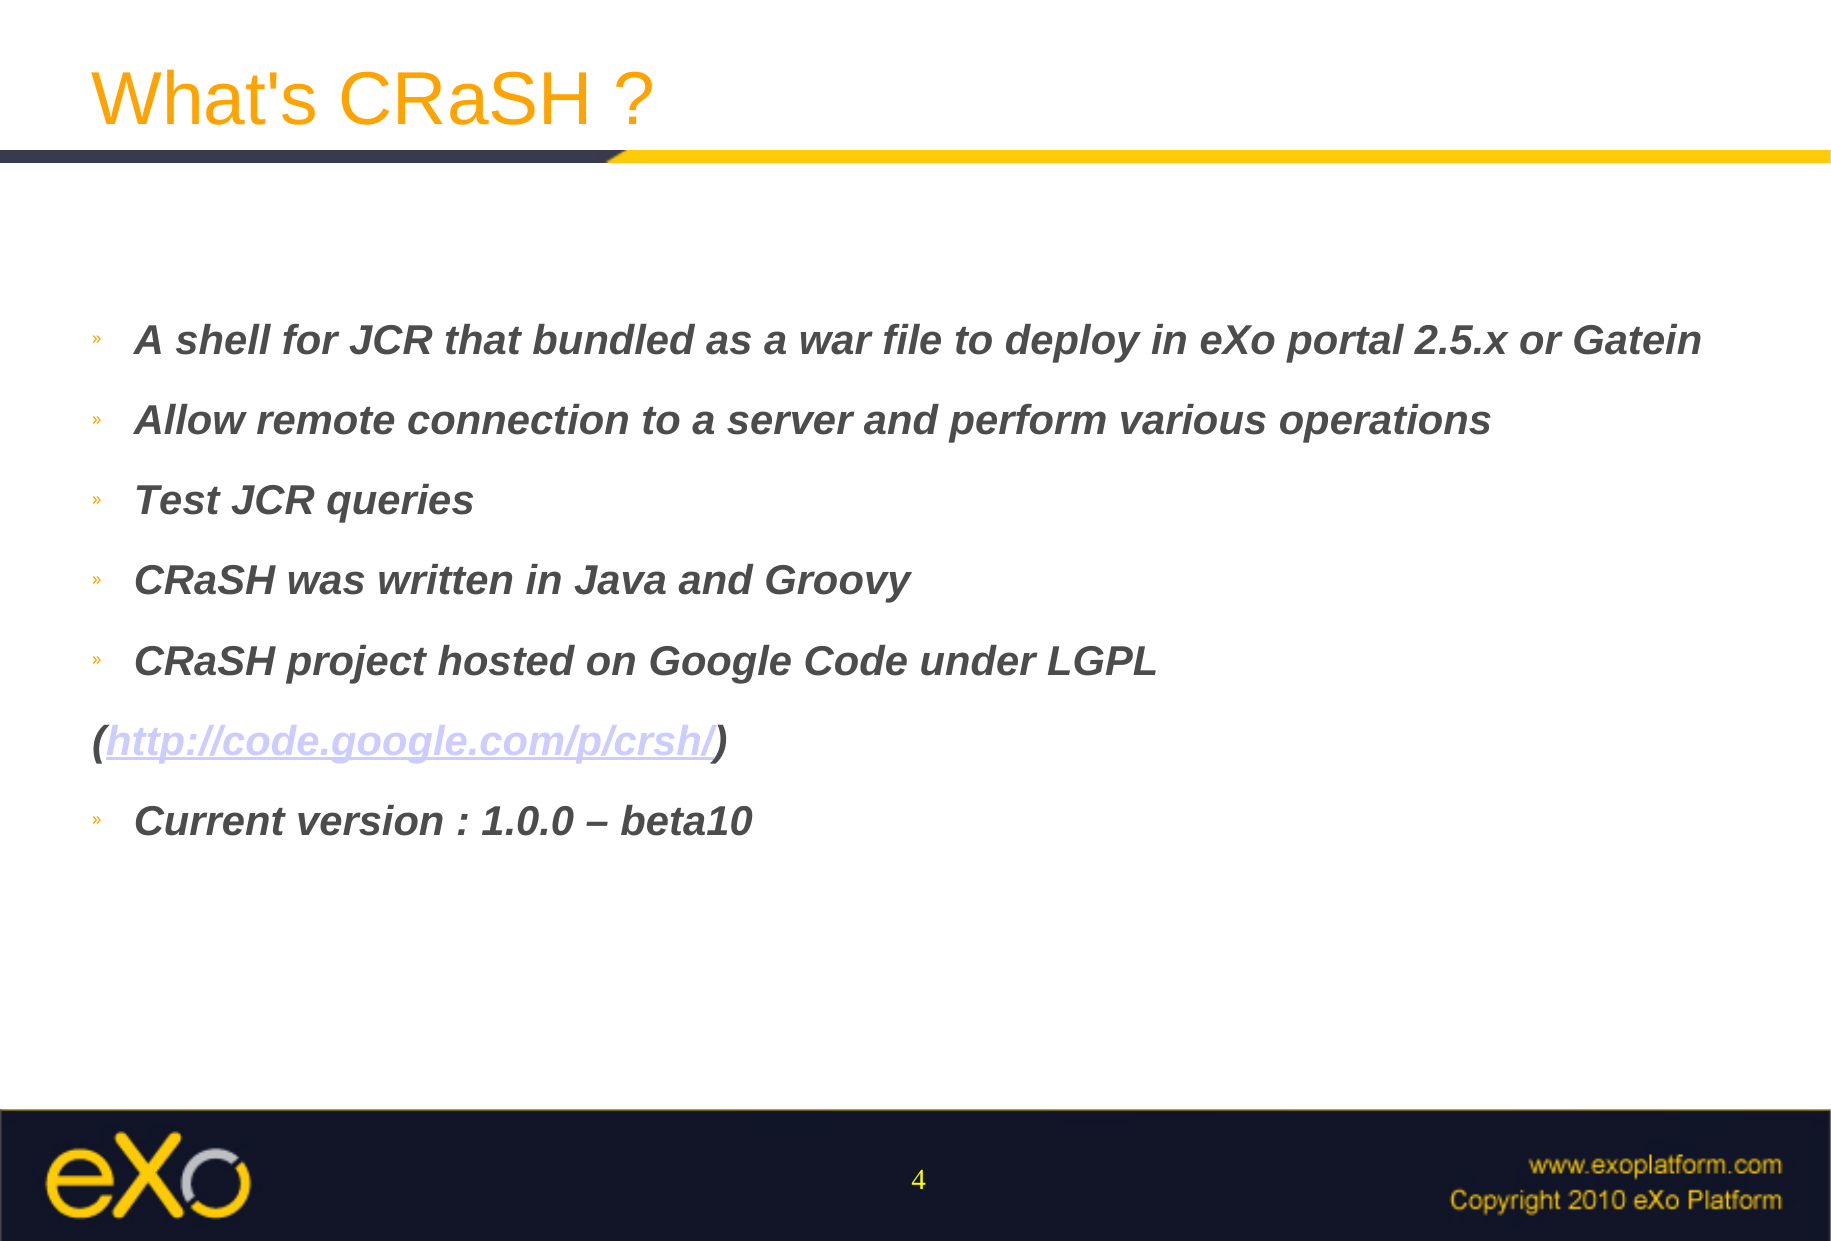

What's CRaSH ?
A shell for JCR that bundled as a war file to deploy in eXo portal 2.5.x or Gatein
Allow remote connection to a server and perform various operations
Test JCR queries
CRaSH was written in Java and Groovy
CRaSH project hosted on Google Code under LGPL
(http://code.google.com/p/crsh/)
Current version : 1.0.0 – beta10